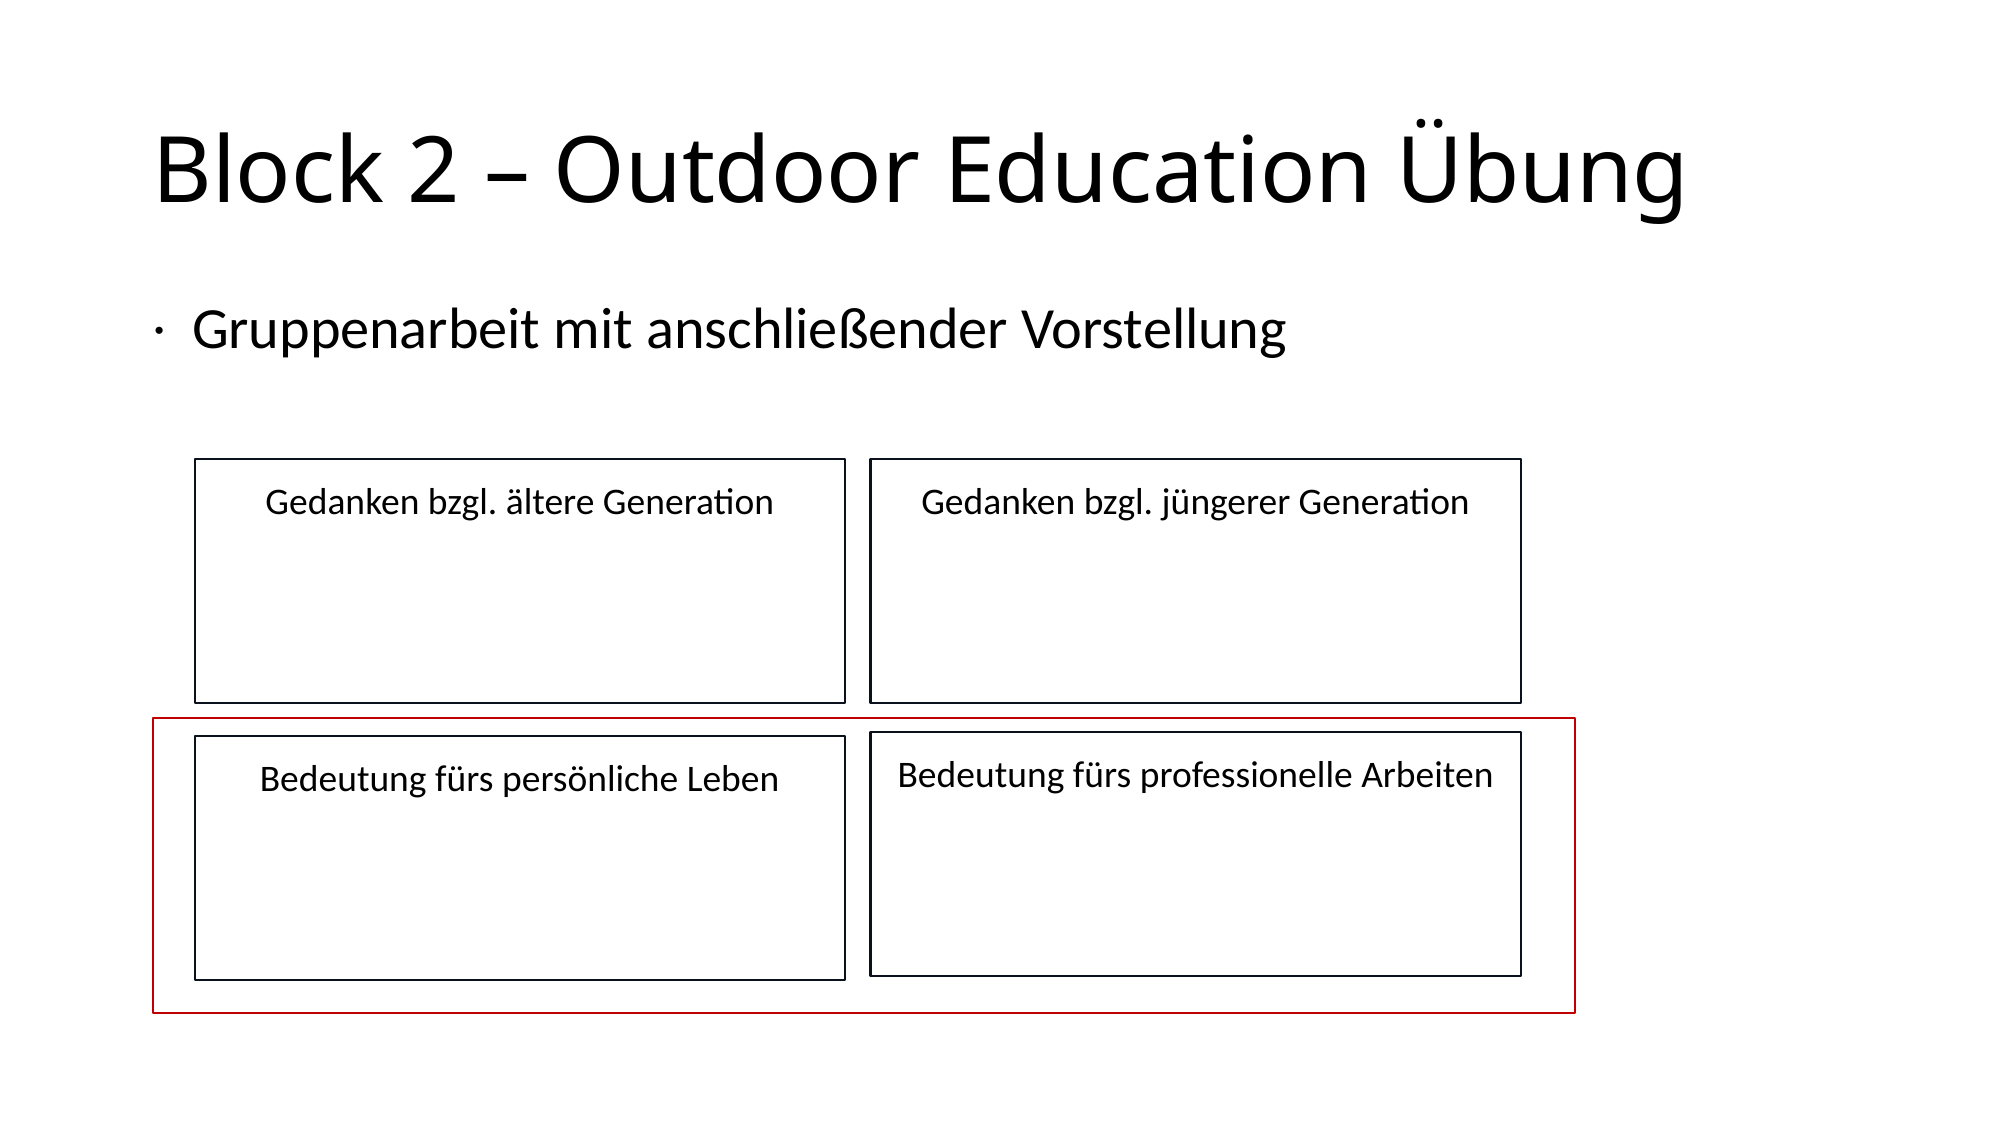

# Block 2 – Outdoor Education Übung
Gruppenarbeit mit anschließender Vorstellung
Gedanken bzgl. ältere Generation
Gedanken bzgl. jüngerer Generation
Bedeutung fürs professionelle Arbeiten
Bedeutung fürs persönliche Leben